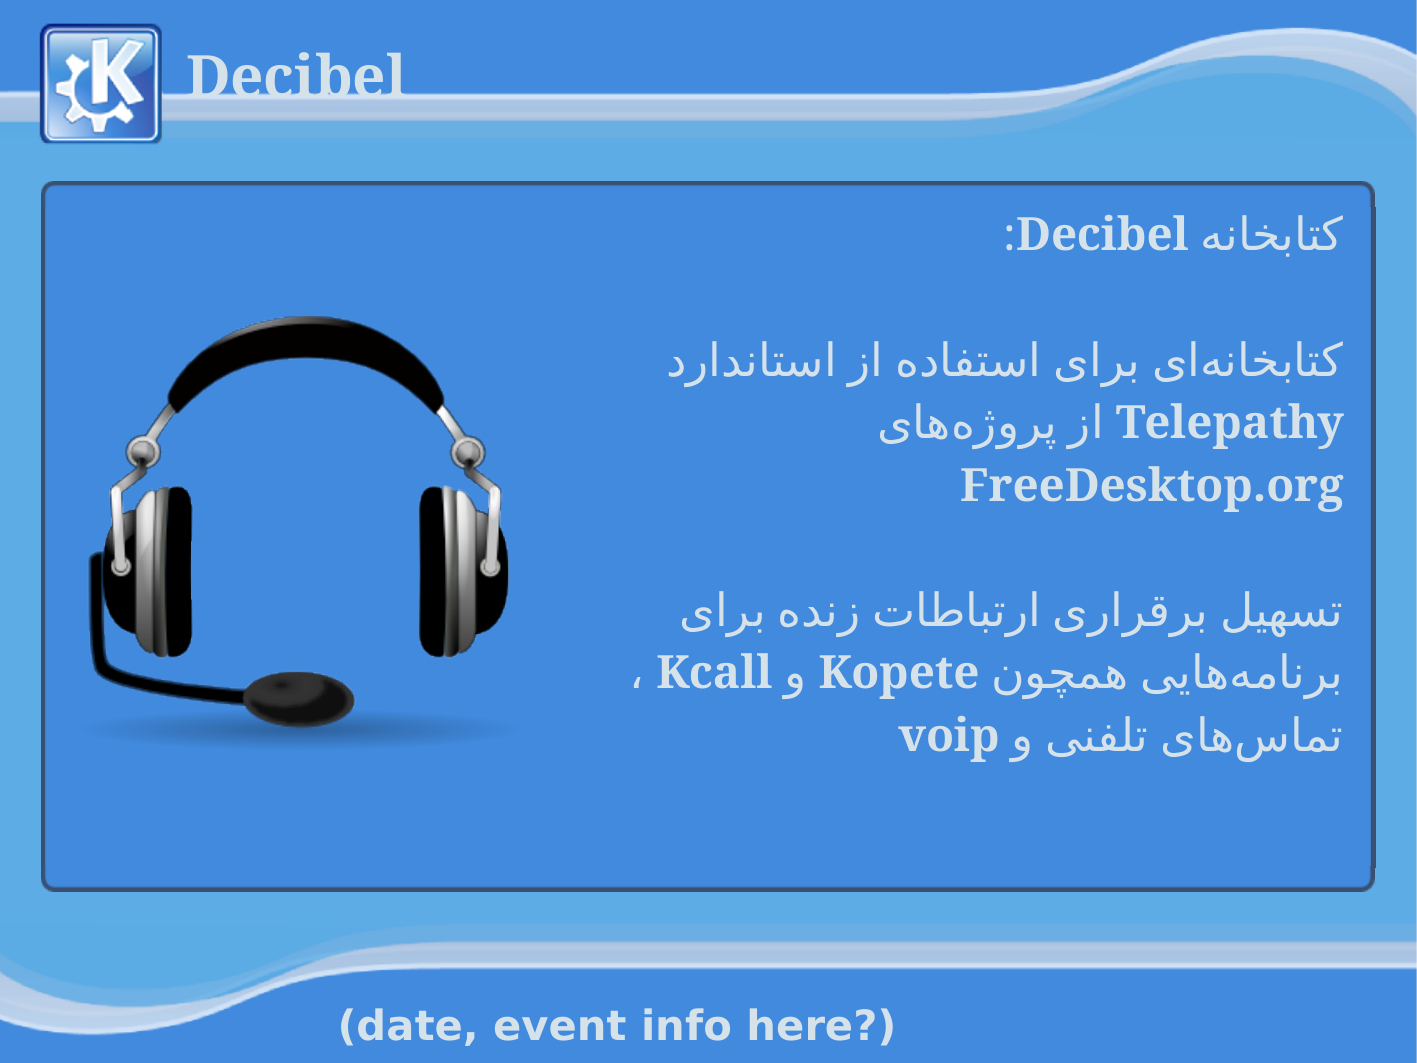

Decibel
کتابخانه Decibel:
کتابخانه‌ای برای استفاده از استاندارد Telepathy از پروژه‌های FreeDesktop.org
تسهیل برقراری ارتباطات زنده برای برنامه‌هایی همچون Kopete و Kcall ، تماس‌های تلفنی و voip